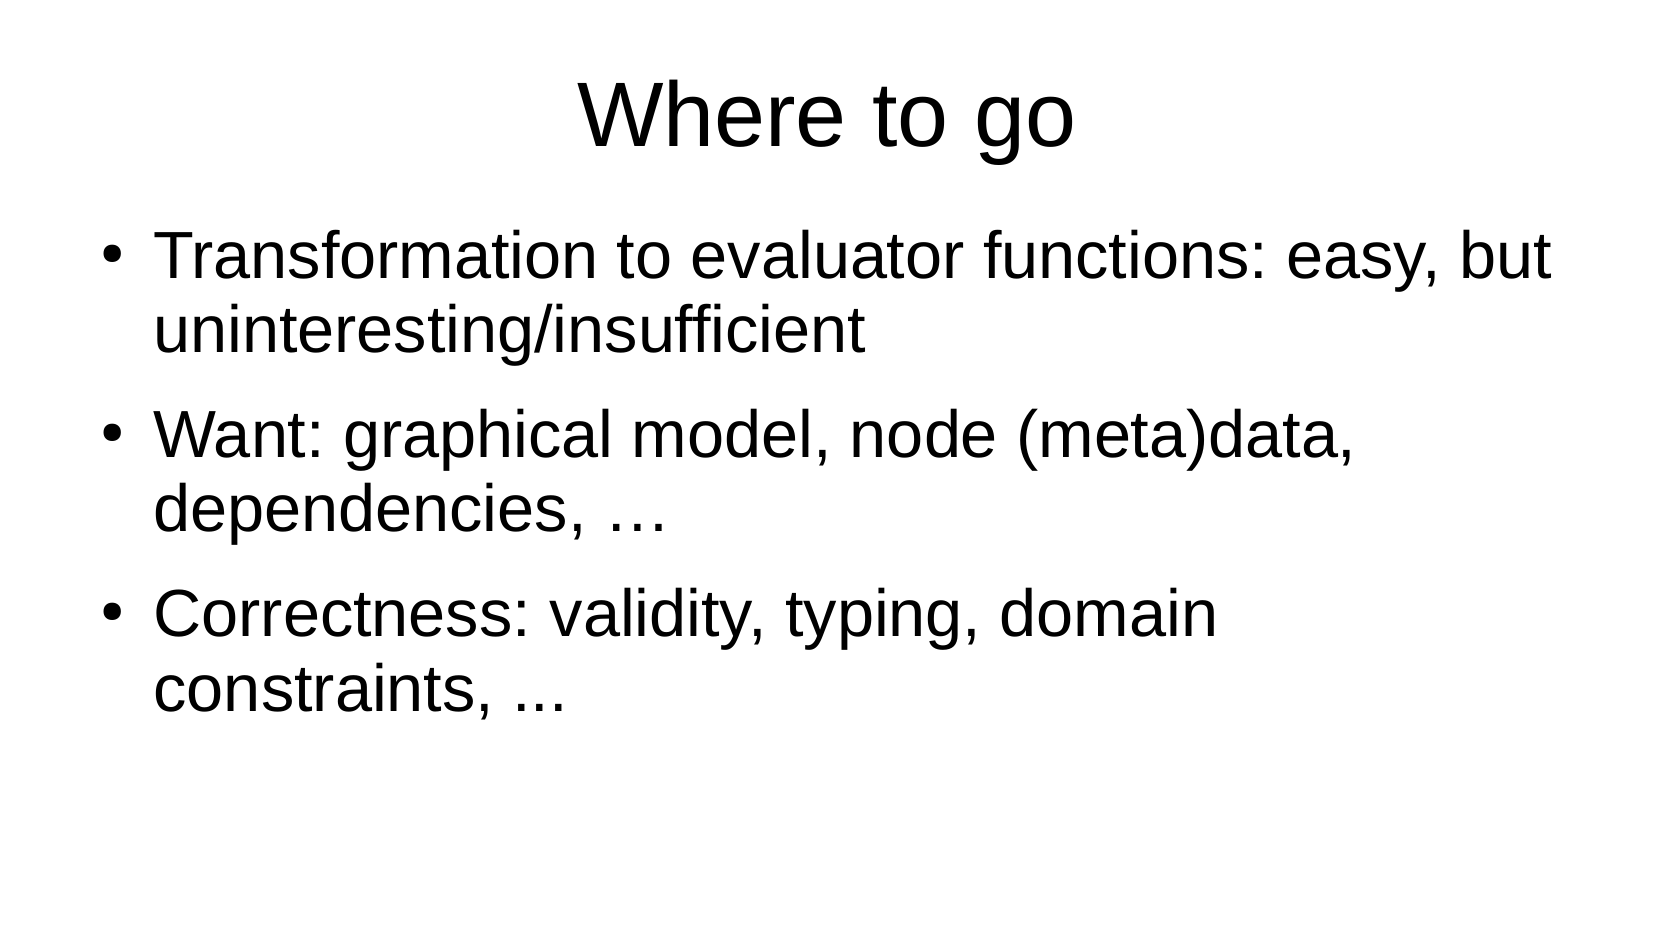

# Where to go
Transformation to evaluator functions: easy, but uninteresting/insufficient
Want: graphical model, node (meta)data, dependencies, …
Correctness: validity, typing, domain constraints, ...